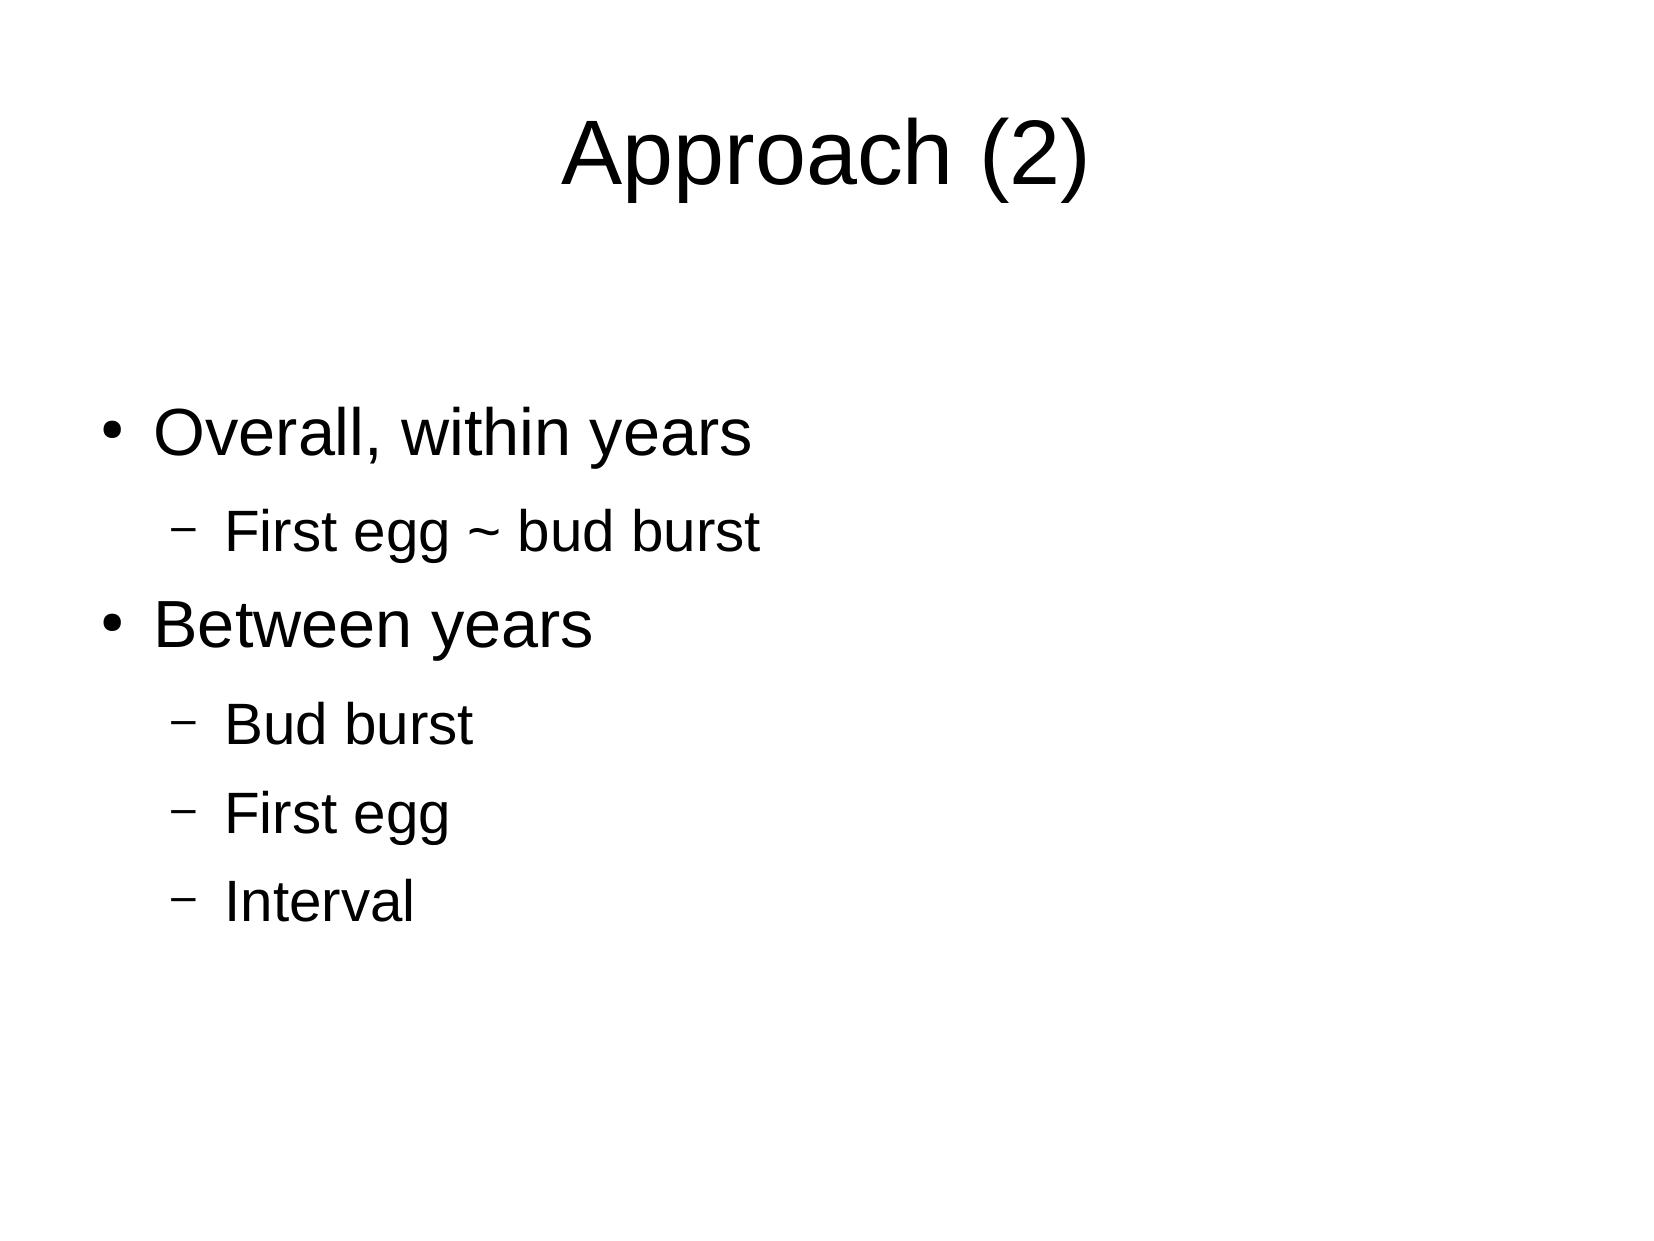

# Approach (2)
Overall, within years
First egg ~ bud burst
Between years
Bud burst
First egg
Interval